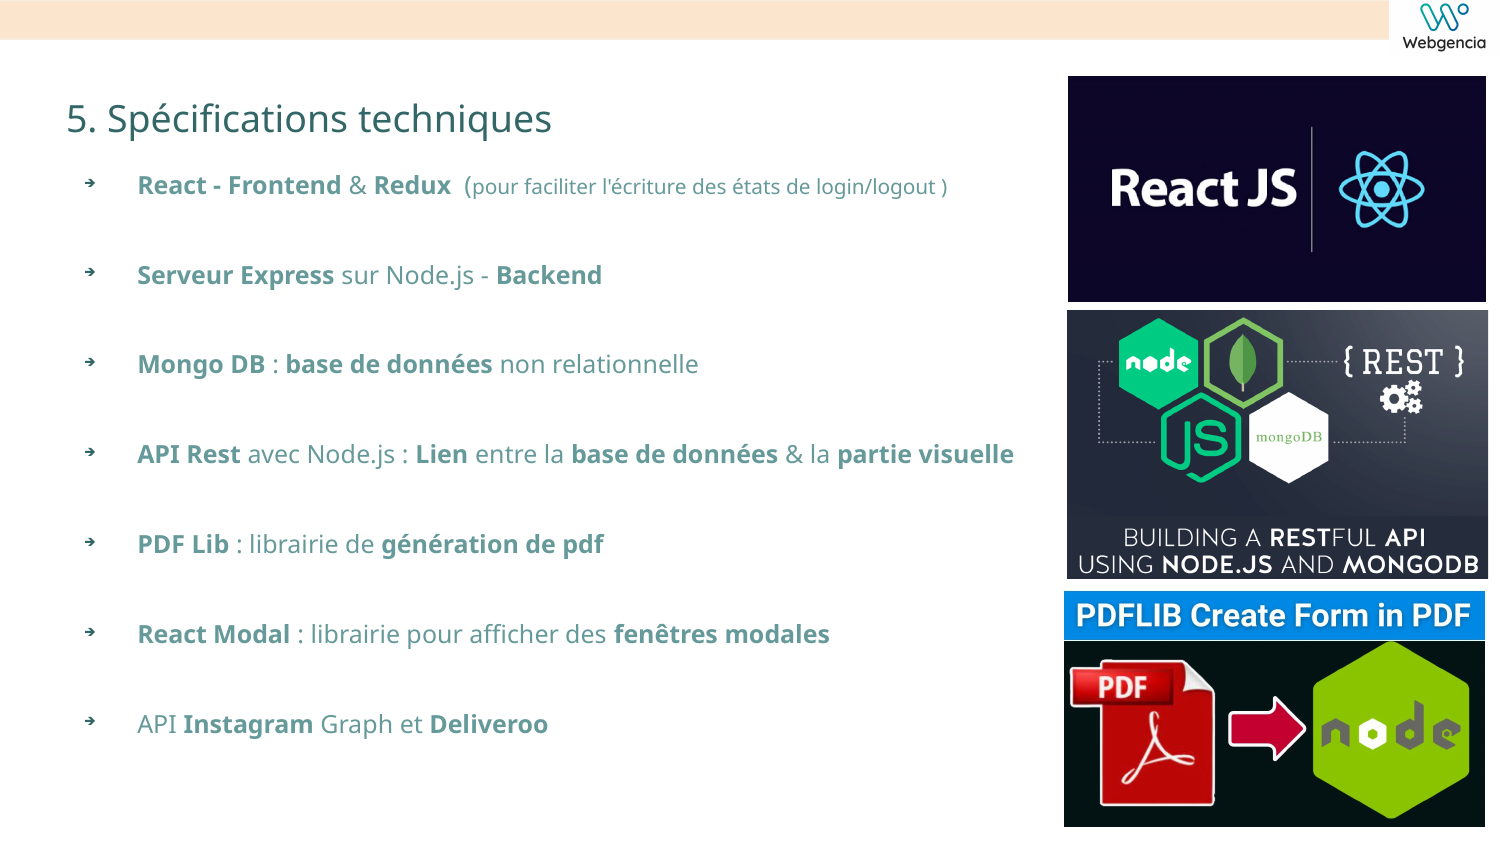

# 5. Spécifications techniques
React - Frontend & Redux (pour faciliter l'écriture des états de login/logout )
Serveur Express sur Node.js - Backend
Mongo DB : base de données non relationnelle
API Rest avec Node.js : Lien entre la base de données & la partie visuelle
PDF Lib : librairie de génération de pdf
React Modal : librairie pour afficher des fenêtres modales
API Instagram Graph et Deliveroo